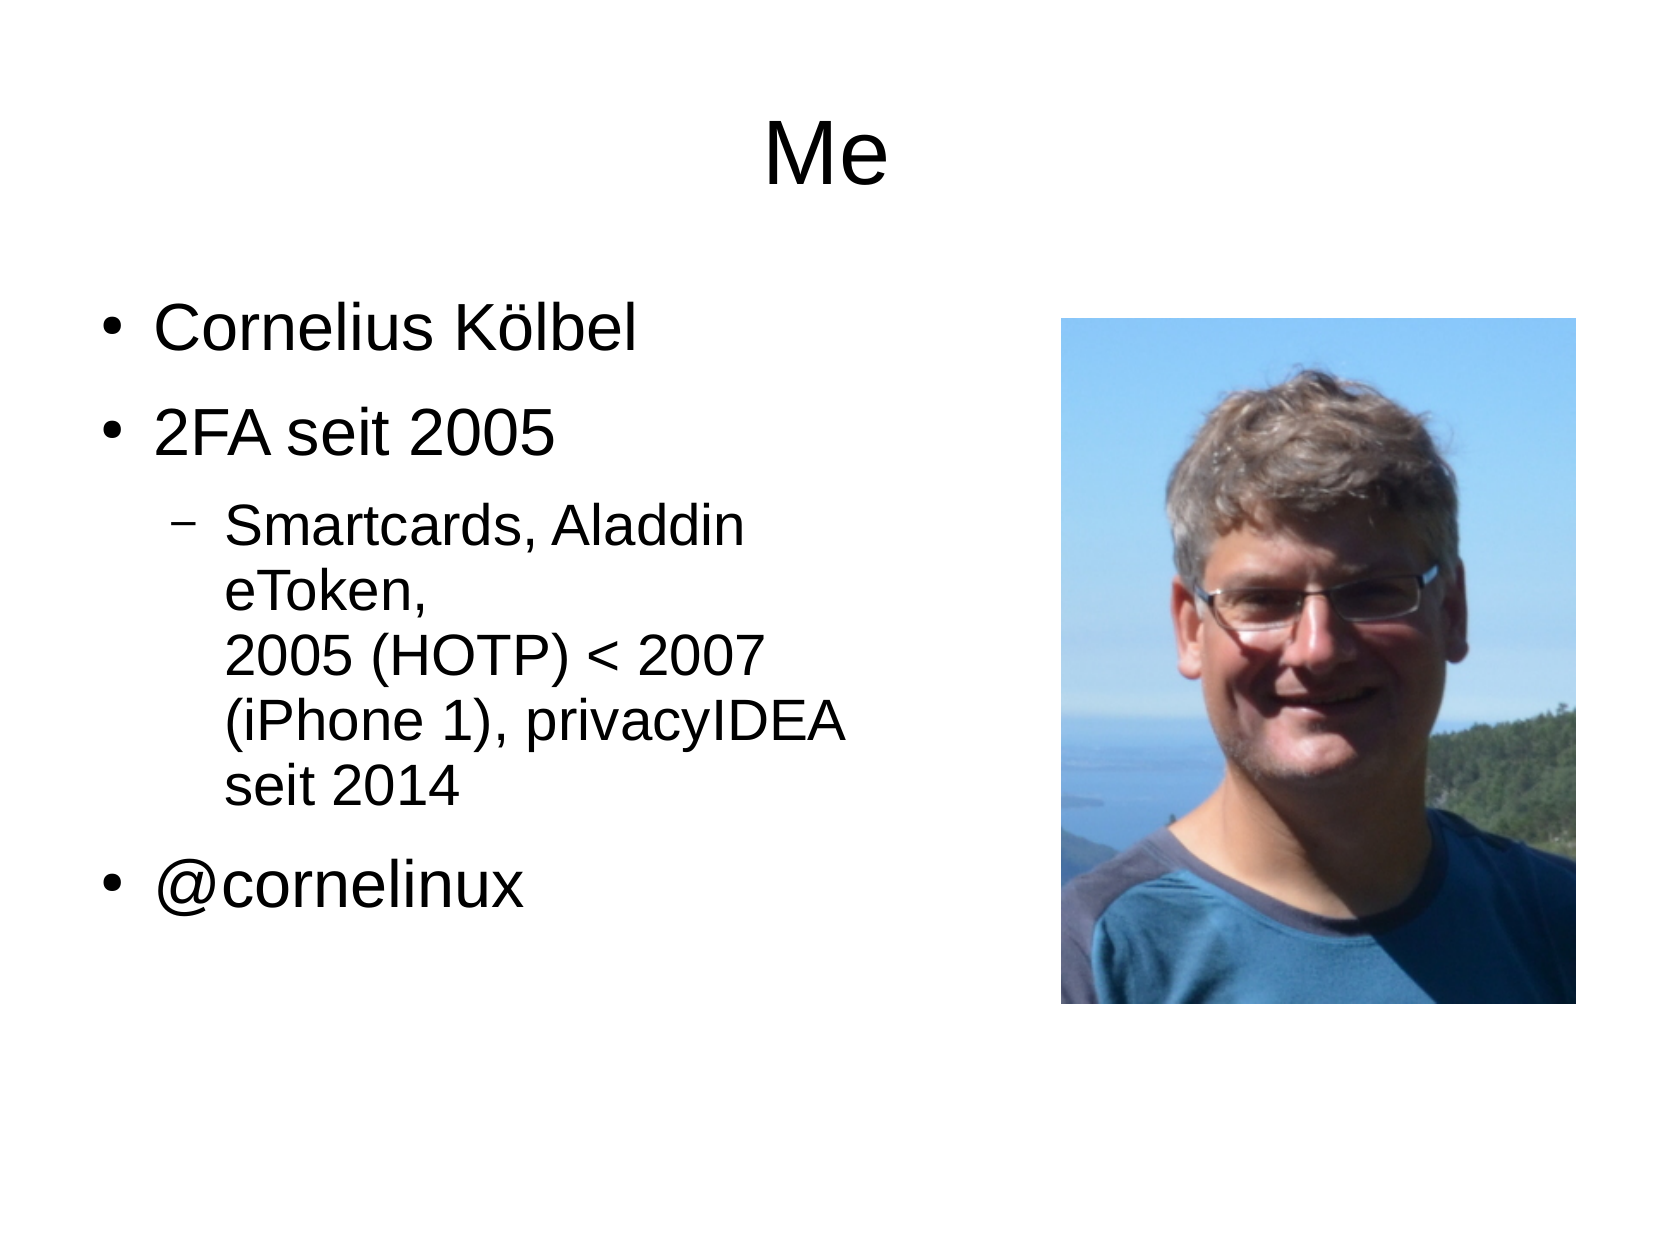

# Me
Cornelius Kölbel
2FA seit 2005
Smartcards, Aladdin eToken,
2005 (HOTP) < 2007 (iPhone 1), privacyIDEA seit 2014
@cornelinux